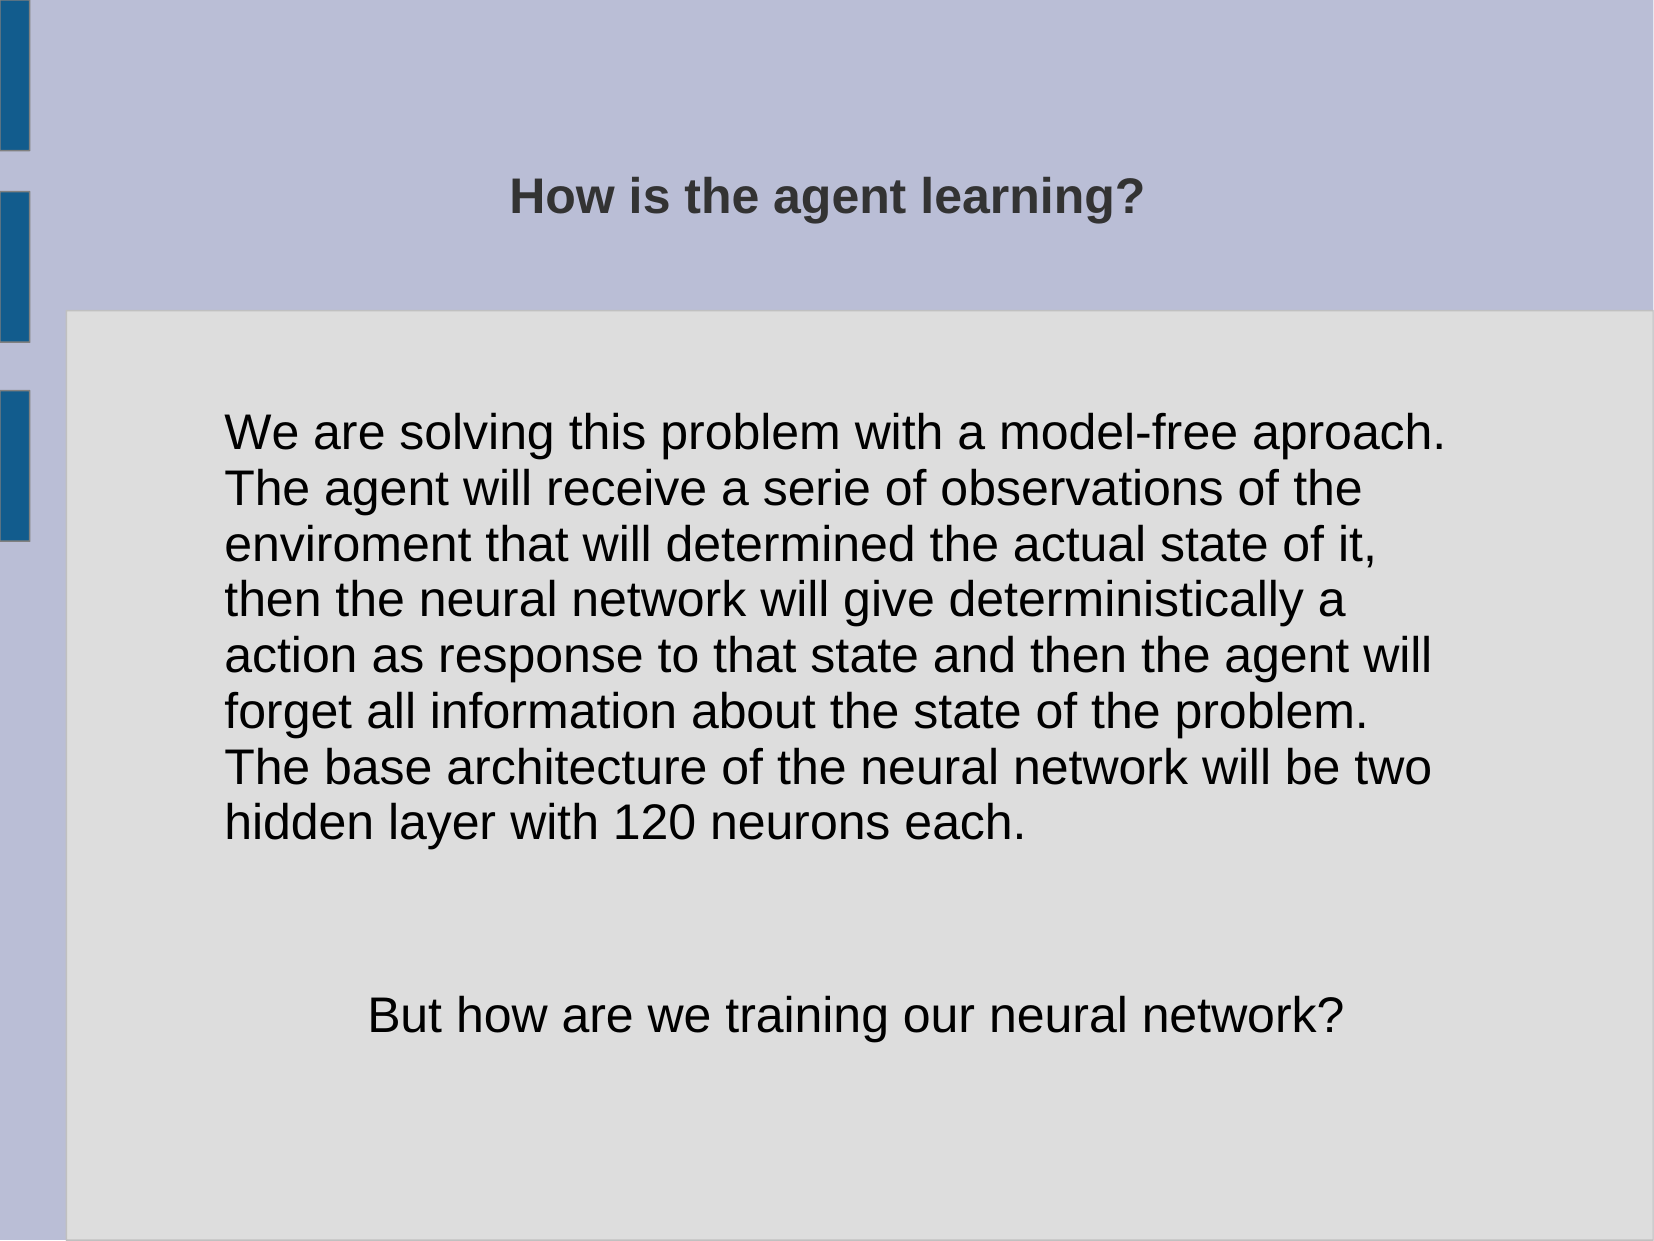

# How is the agent learning?
We are solving this problem with a model-free aproach. The agent will receive a serie of observations of the enviroment that will determined the actual state of it, then the neural network will give deterministically a action as response to that state and then the agent will forget all information about the state of the problem. The base architecture of the neural network will be two hidden layer with 120 neurons each.
But how are we training our neural network?